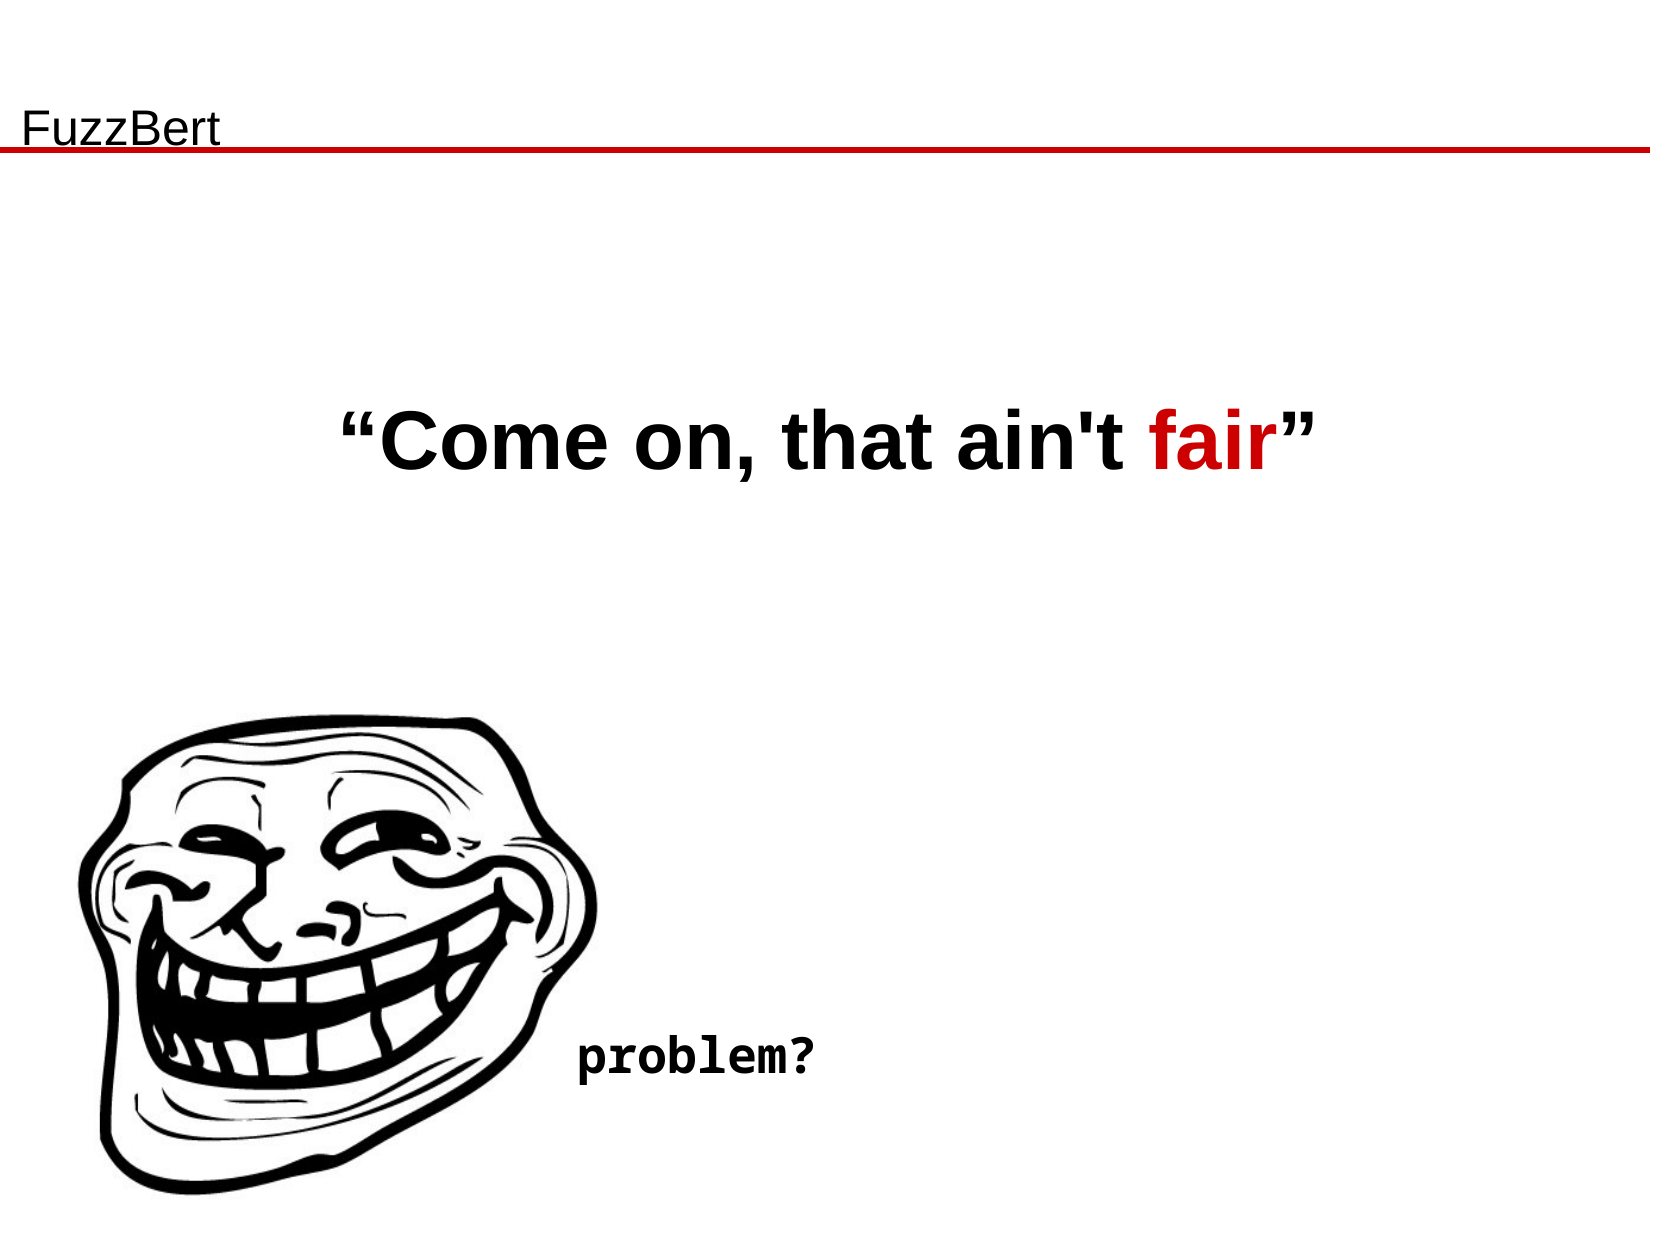

#
FuzzBert
“Come on, that ain't fair”
problem?